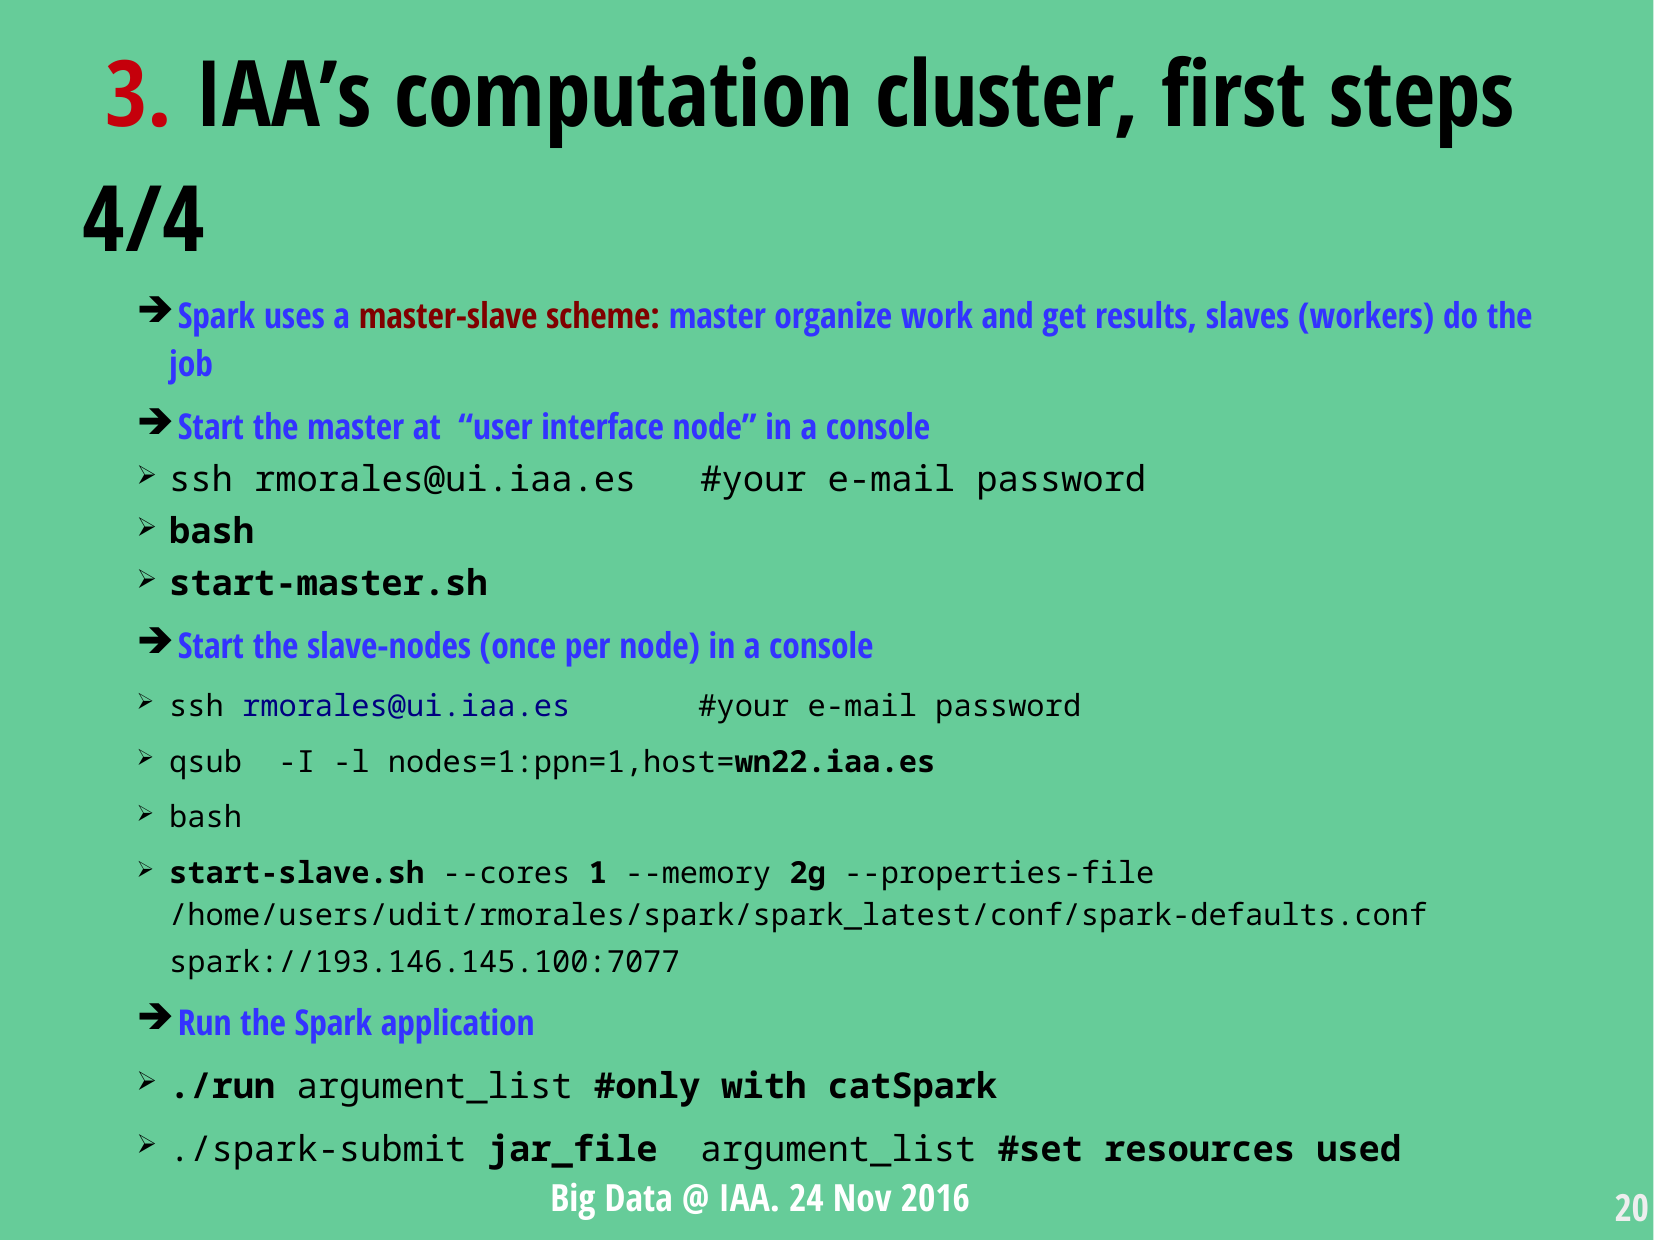

# 3. IAA’s computation cluster, first steps 4/4
 Spark uses a master-slave scheme: master organize work and get results, slaves (workers) do the job
 Start the master at “user interface node” in a console
ssh rmorales@ui.iaa.es #your e-mail password
bash
start-master.sh
 Start the slave-nodes (once per node) in a console
ssh rmorales@ui.iaa.es #your e-mail password
qsub -I -l nodes=1:ppn=1,host=wn22.iaa.es
bash
start-slave.sh --cores 1 --memory 2g --properties-file /home/users/udit/rmorales/spark/spark_latest/conf/spark-defaults.conf spark://193.146.145.100:7077
 Run the Spark application
./run argument_list #only with catSpark
./spark-submit jar_file argument_list #set resources used
Big Data @ IAA. 24 Nov 2016
20